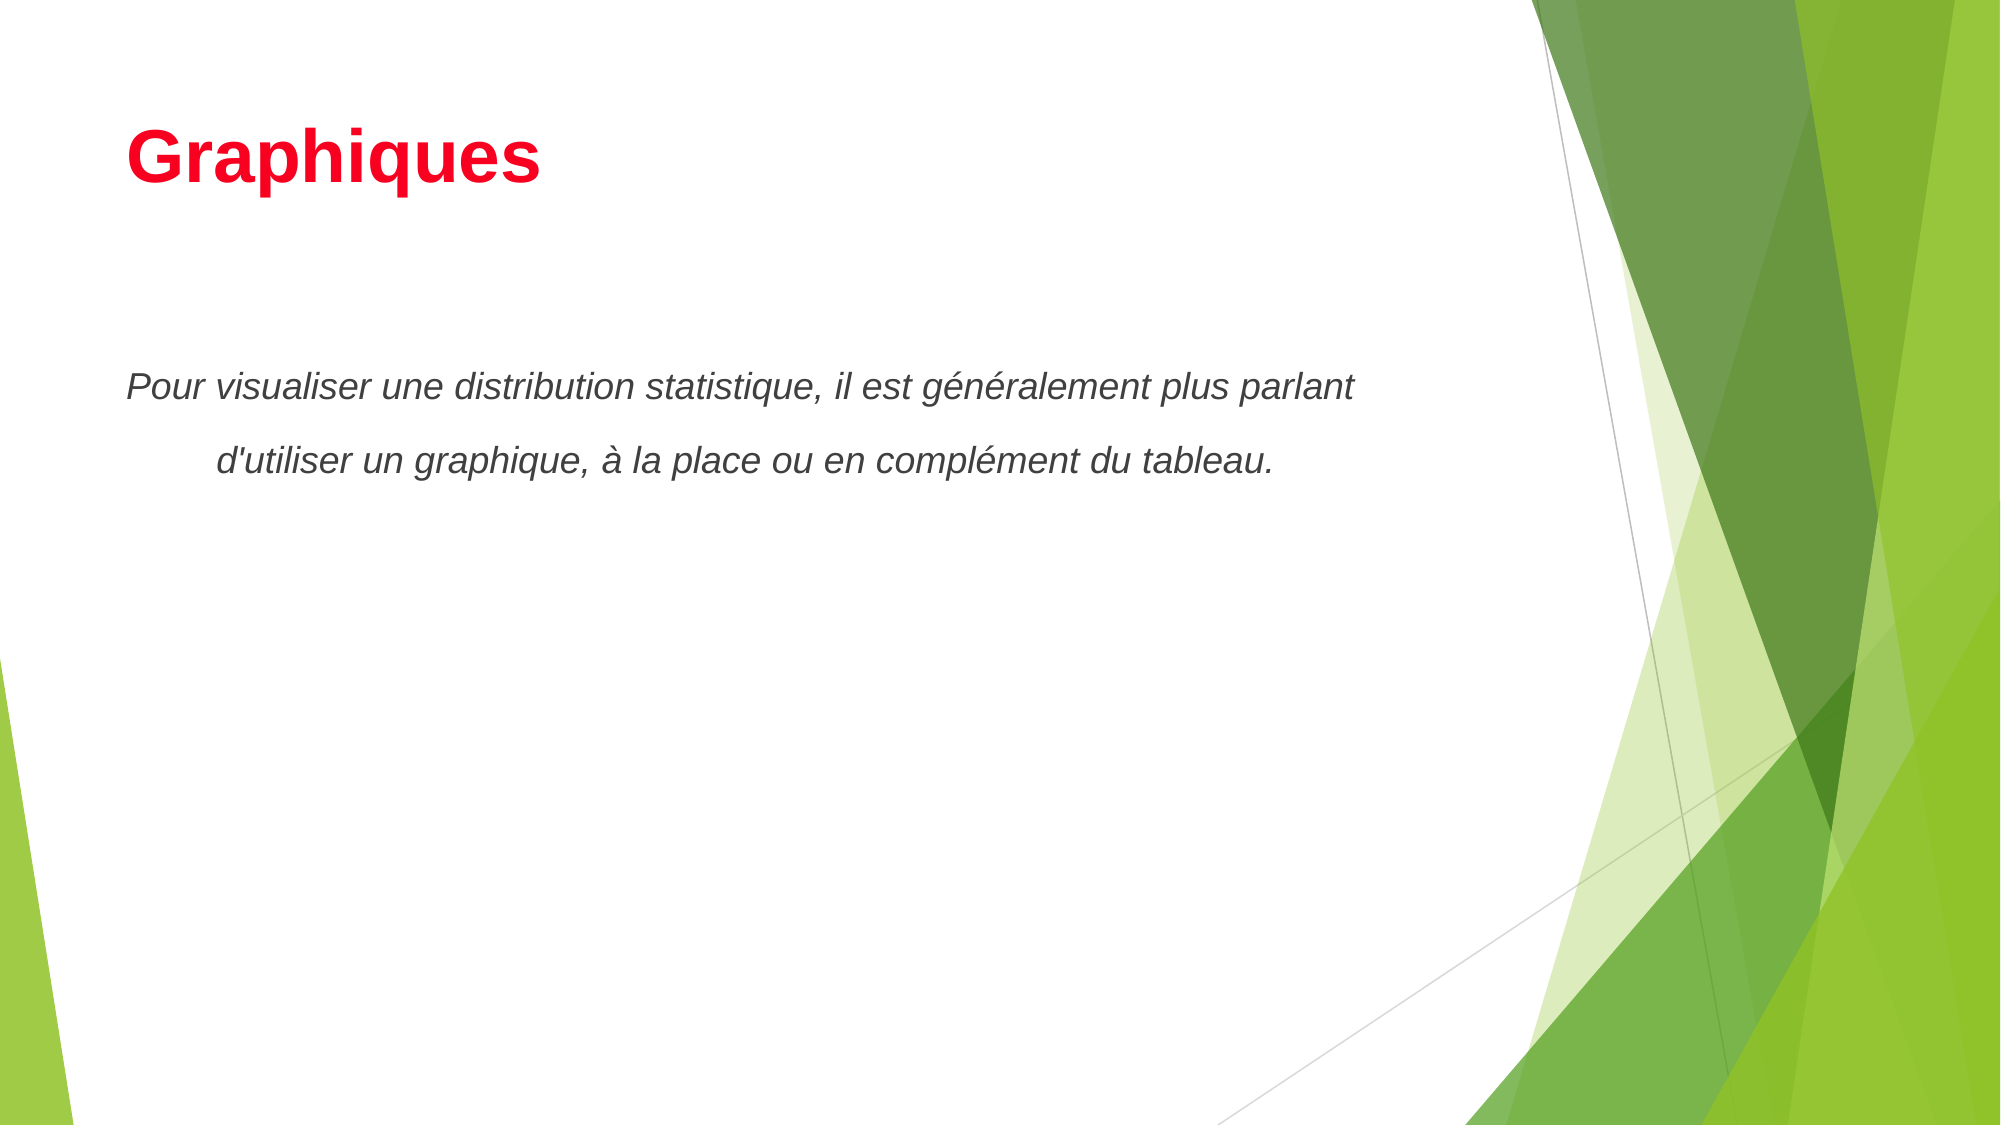

# Graphiques
Pour visualiser une distribution statistique, il est généralement plus parlant
d'utiliser un graphique, à la place ou en complément du tableau.